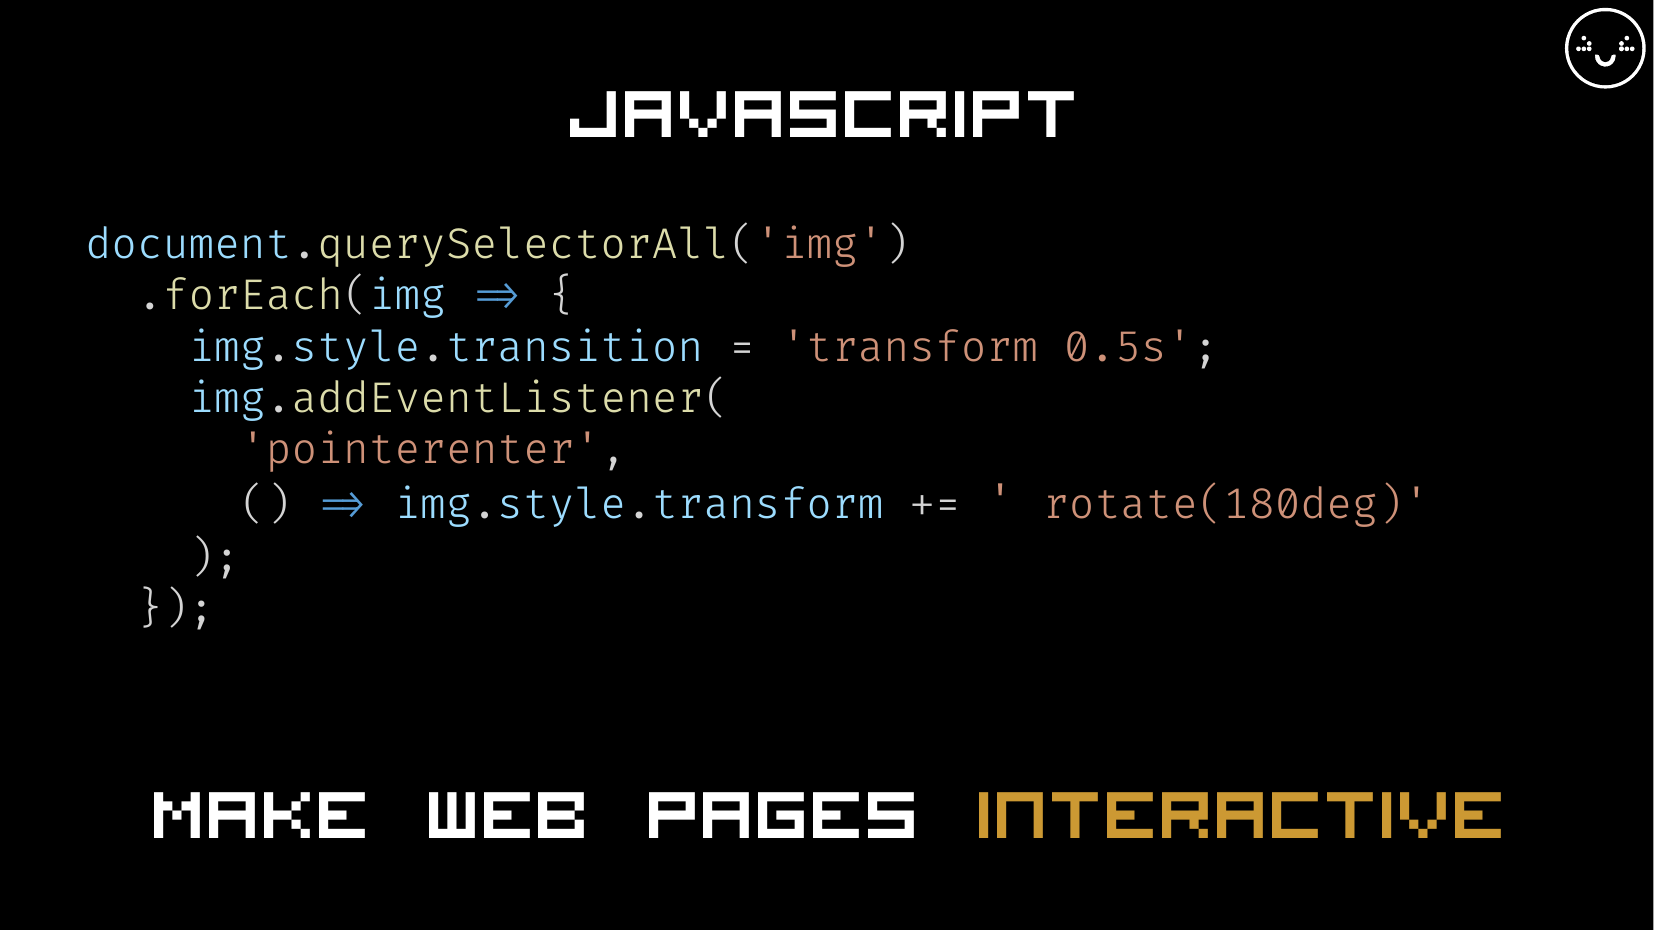

# JavaScript
document.querySelectorAll('img')
 .forEach(img => {
 img.style.transition = 'transform 0.5s';
 img.addEventListener(
 'pointerenter',
 () => img.style.transform += ' rotate(180deg)'
 );
 });
Make web pages interactive